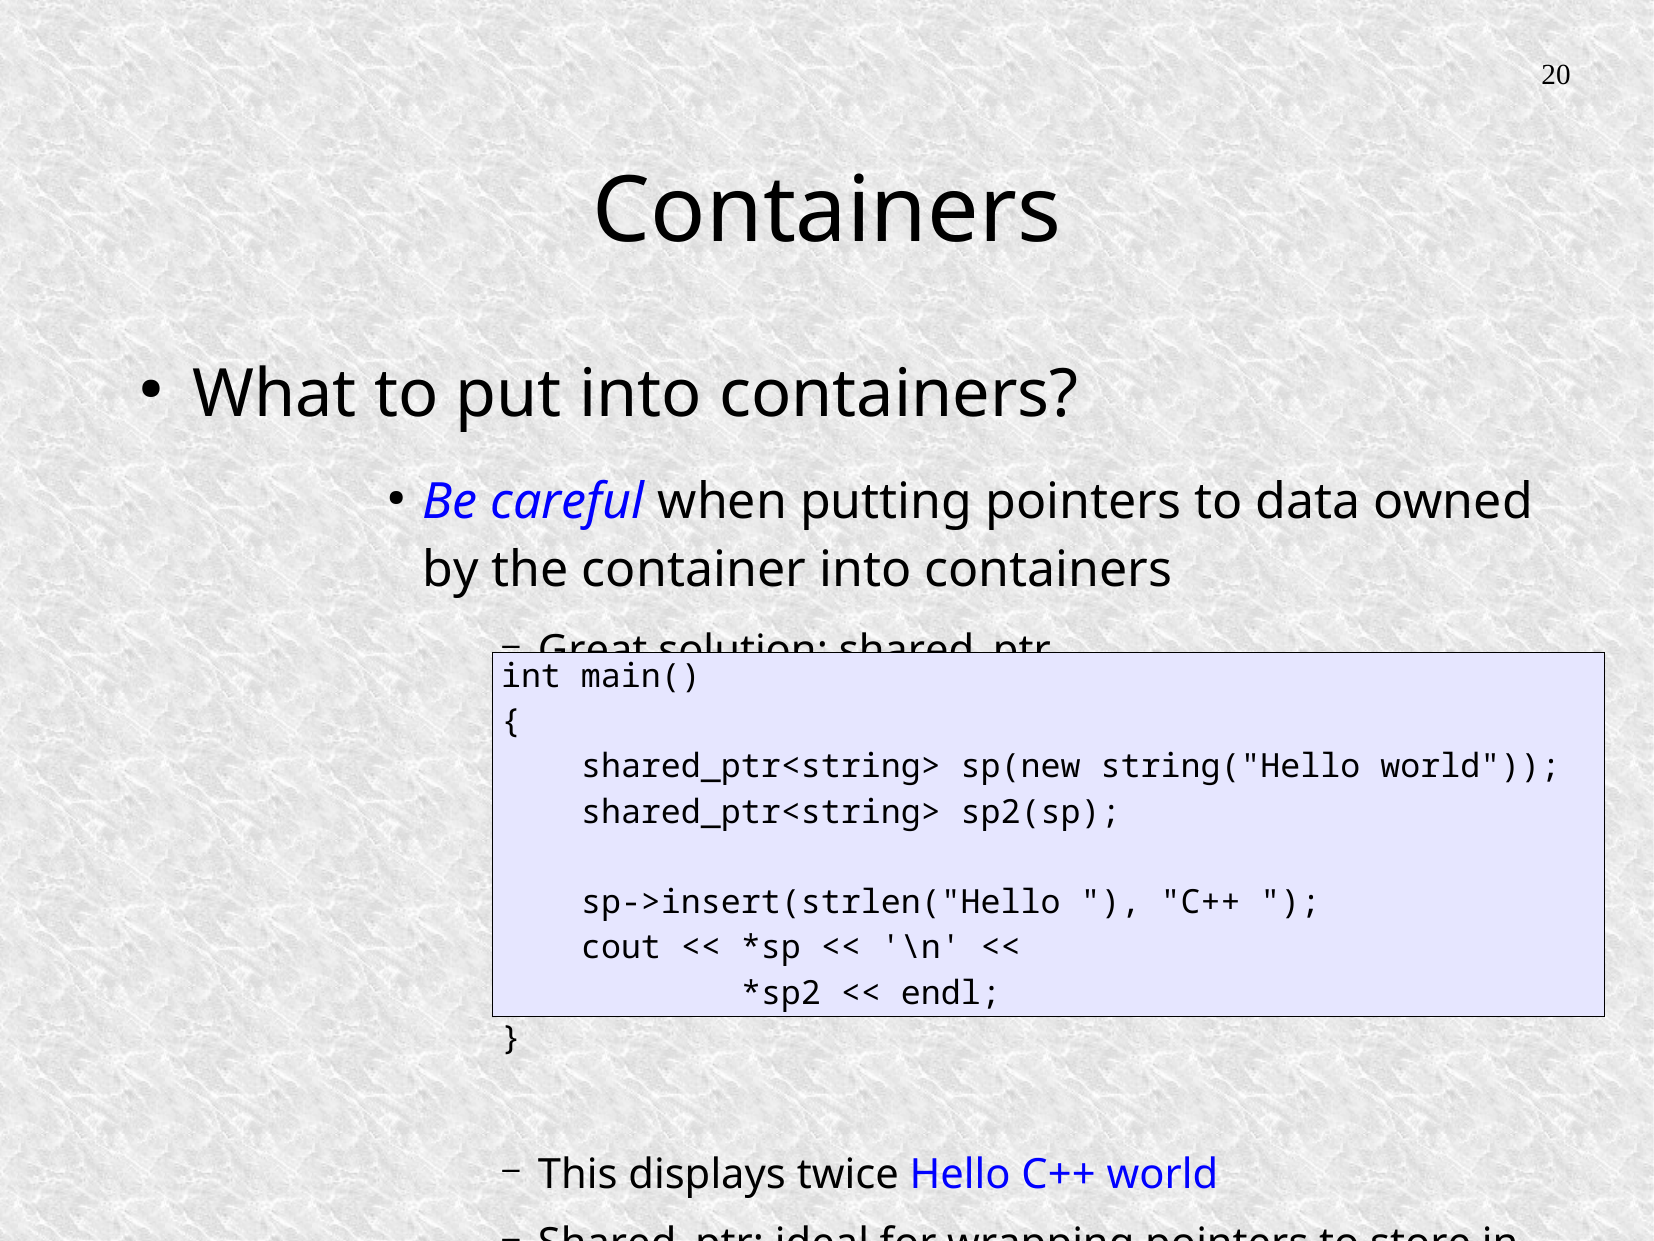

20
# Containers
What to put into containers?
Be careful when putting pointers to data owned by the container into containers
Great solution: shared_ptr.
This displays twice Hello C++ world
Shared_ptr: ideal for wrapping pointers to store in containers
int main()
{
 shared_ptr<string> sp(new string("Hello world"));
 shared_ptr<string> sp2(sp);
 sp->insert(strlen("Hello "), "C++ ");
 cout << *sp << '\n' <<
 *sp2 << endl;
}